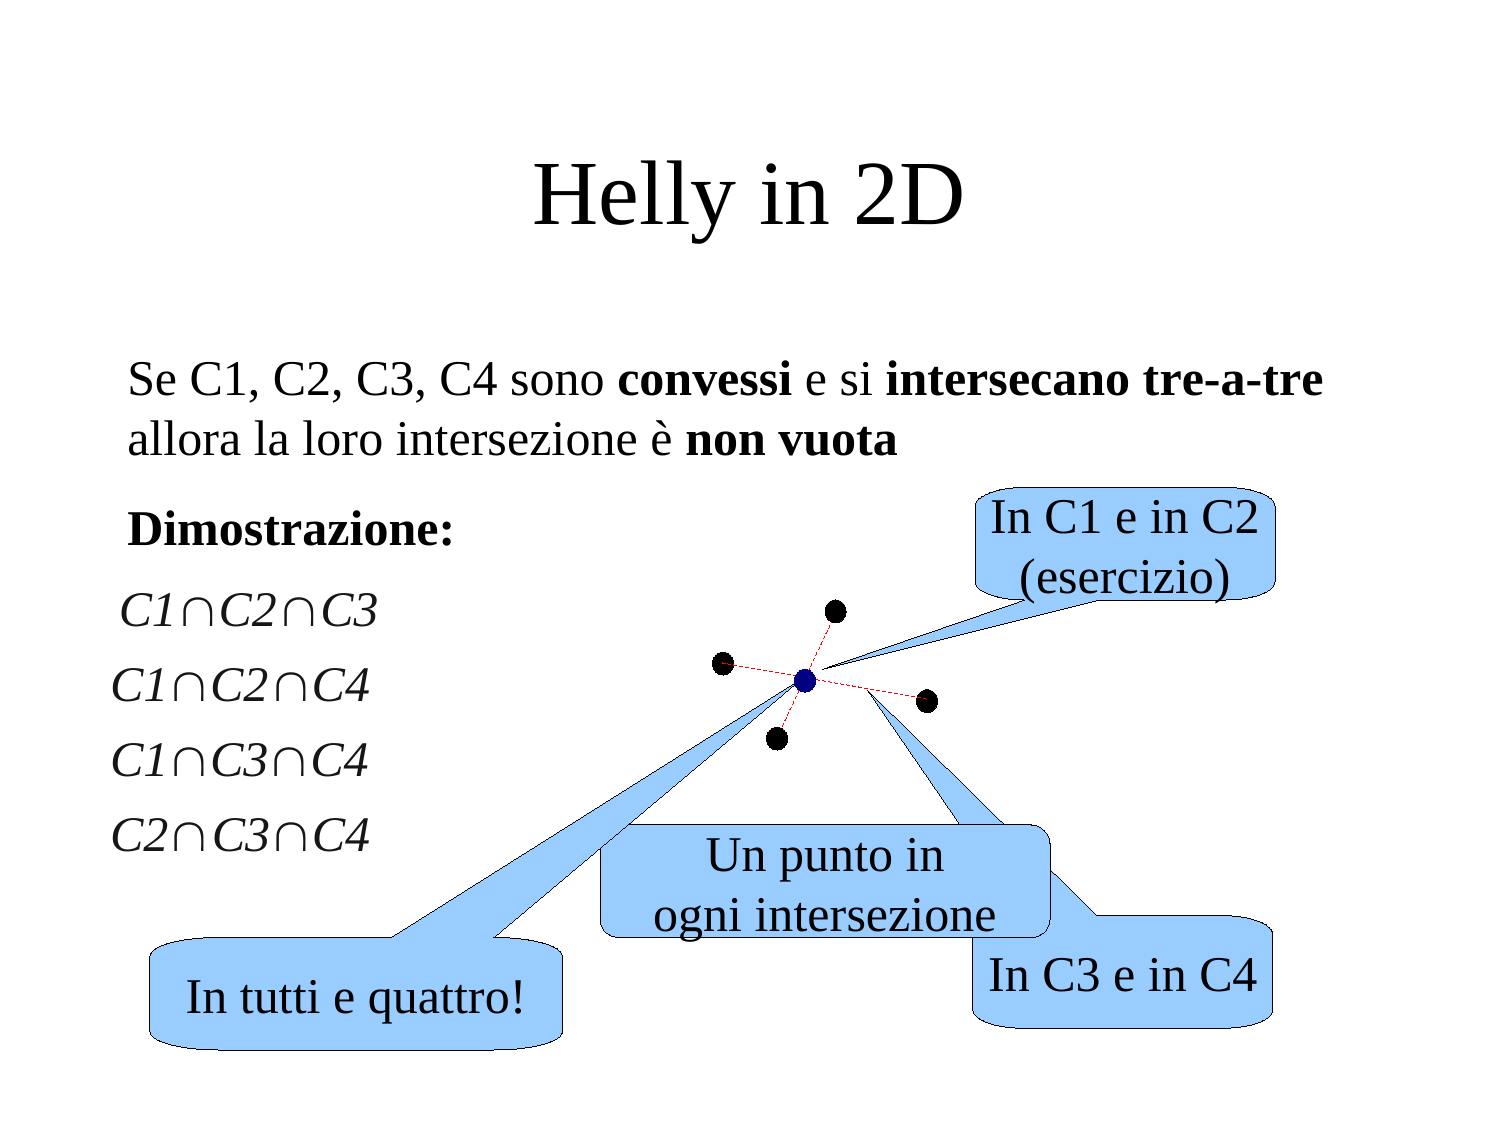

# Helly in 2D
Se C1, C2, C3, C4 sono convessi e si intersecano tre-a-tre
allora la loro intersezione è non vuota
In C1 e in C2
(esercizio)
Dimostrazione:
Un punto in
ogni intersezione
In C3 e in C4
In tutti e quattro!